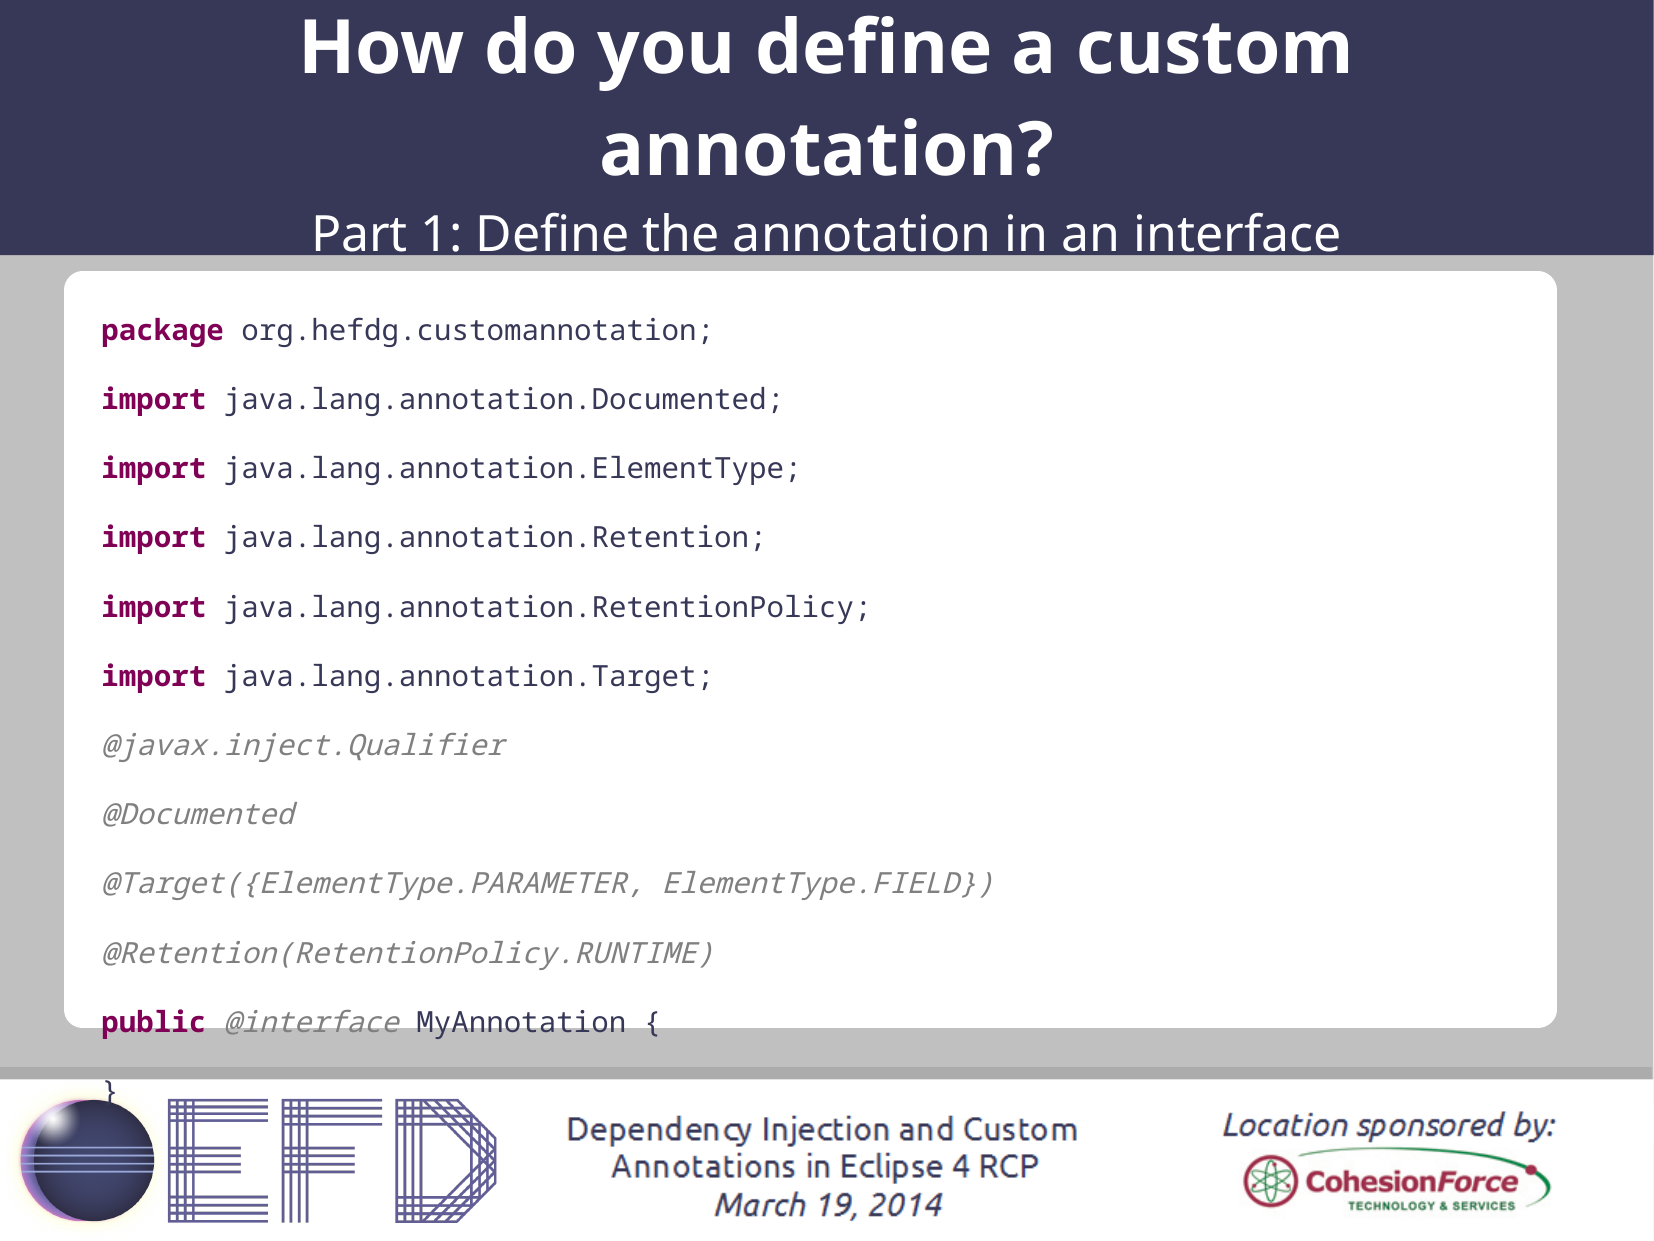

# How do you define a custom annotation? Part 1: Define the annotation in an interface
package org.hefdg.customannotation;
import java.lang.annotation.Documented;
import java.lang.annotation.ElementType;
import java.lang.annotation.Retention;
import java.lang.annotation.RetentionPolicy;
import java.lang.annotation.Target;
@javax.inject.Qualifier
@Documented
@Target({ElementType.PARAMETER, ElementType.FIELD})
@Retention(RetentionPolicy.RUNTIME)
public @interface MyAnnotation {
}